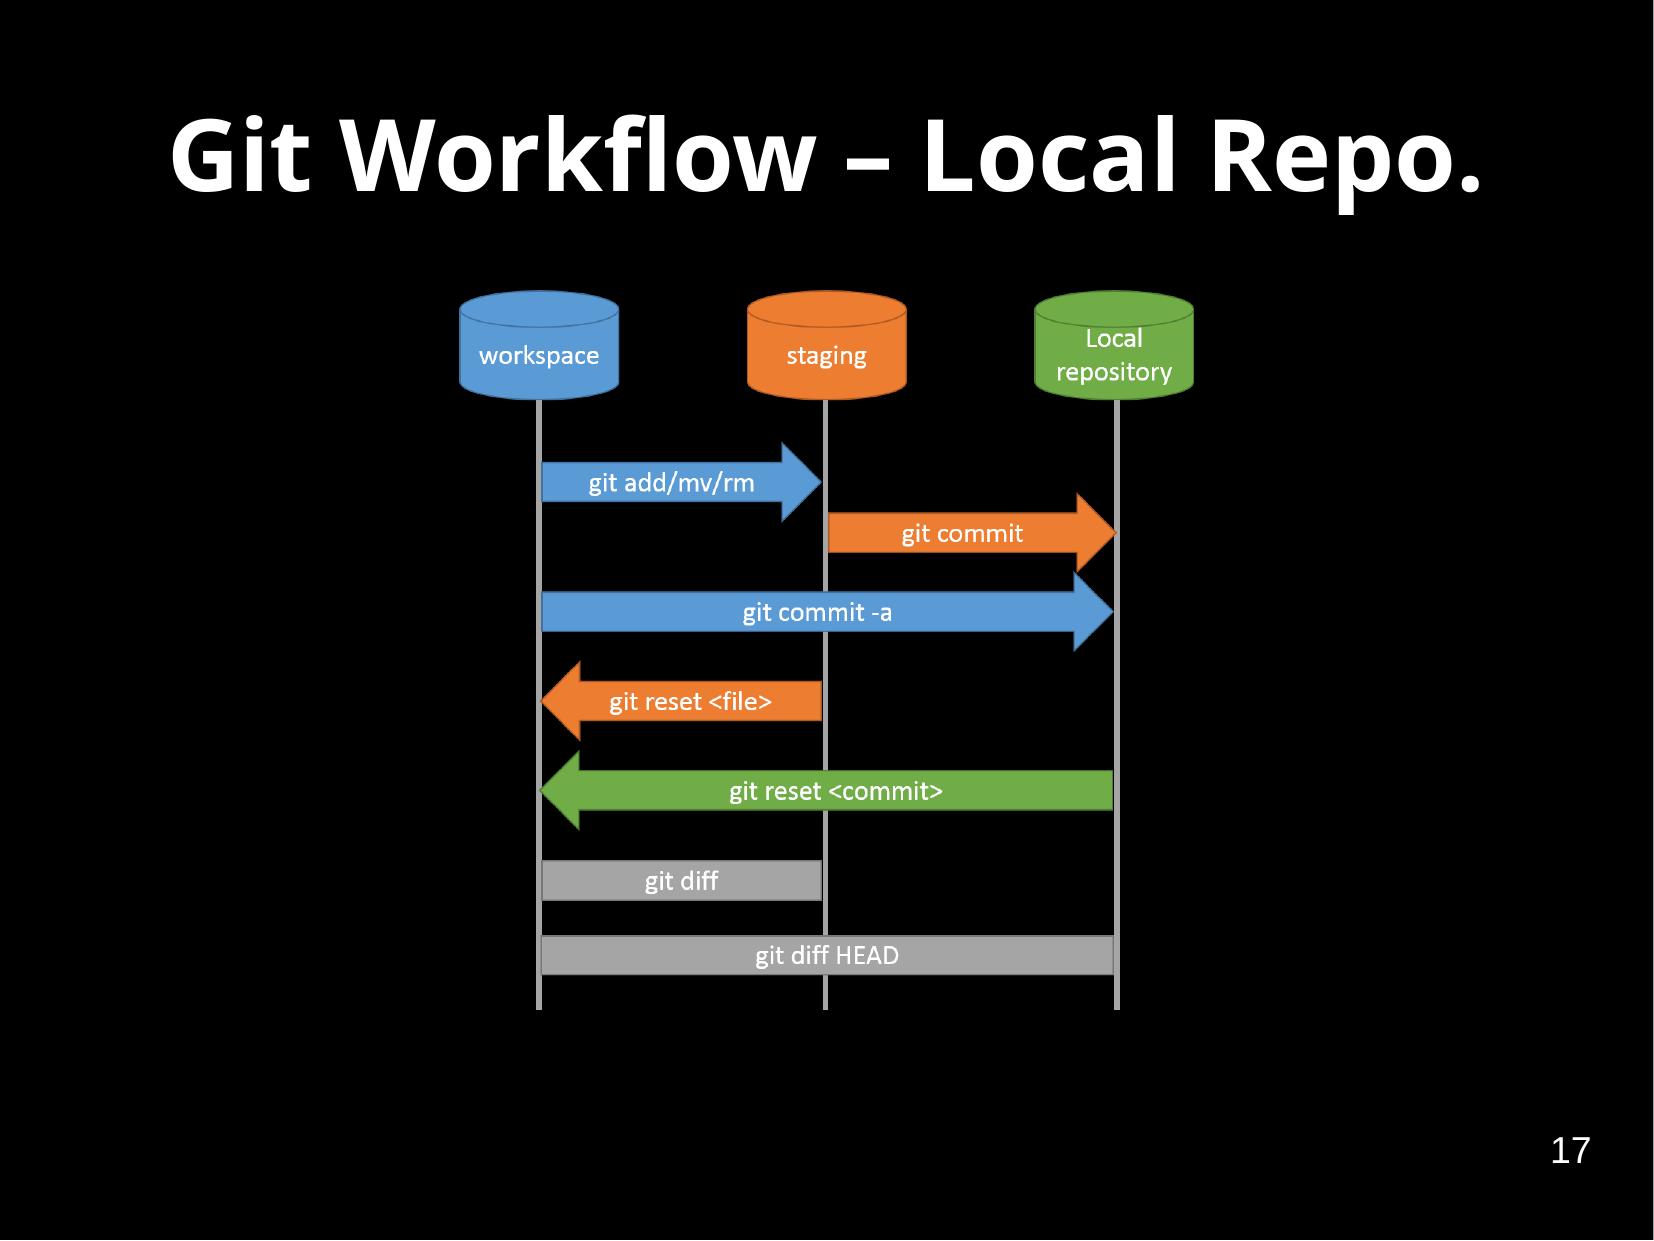

# Git Workflow – Local Repo.
17